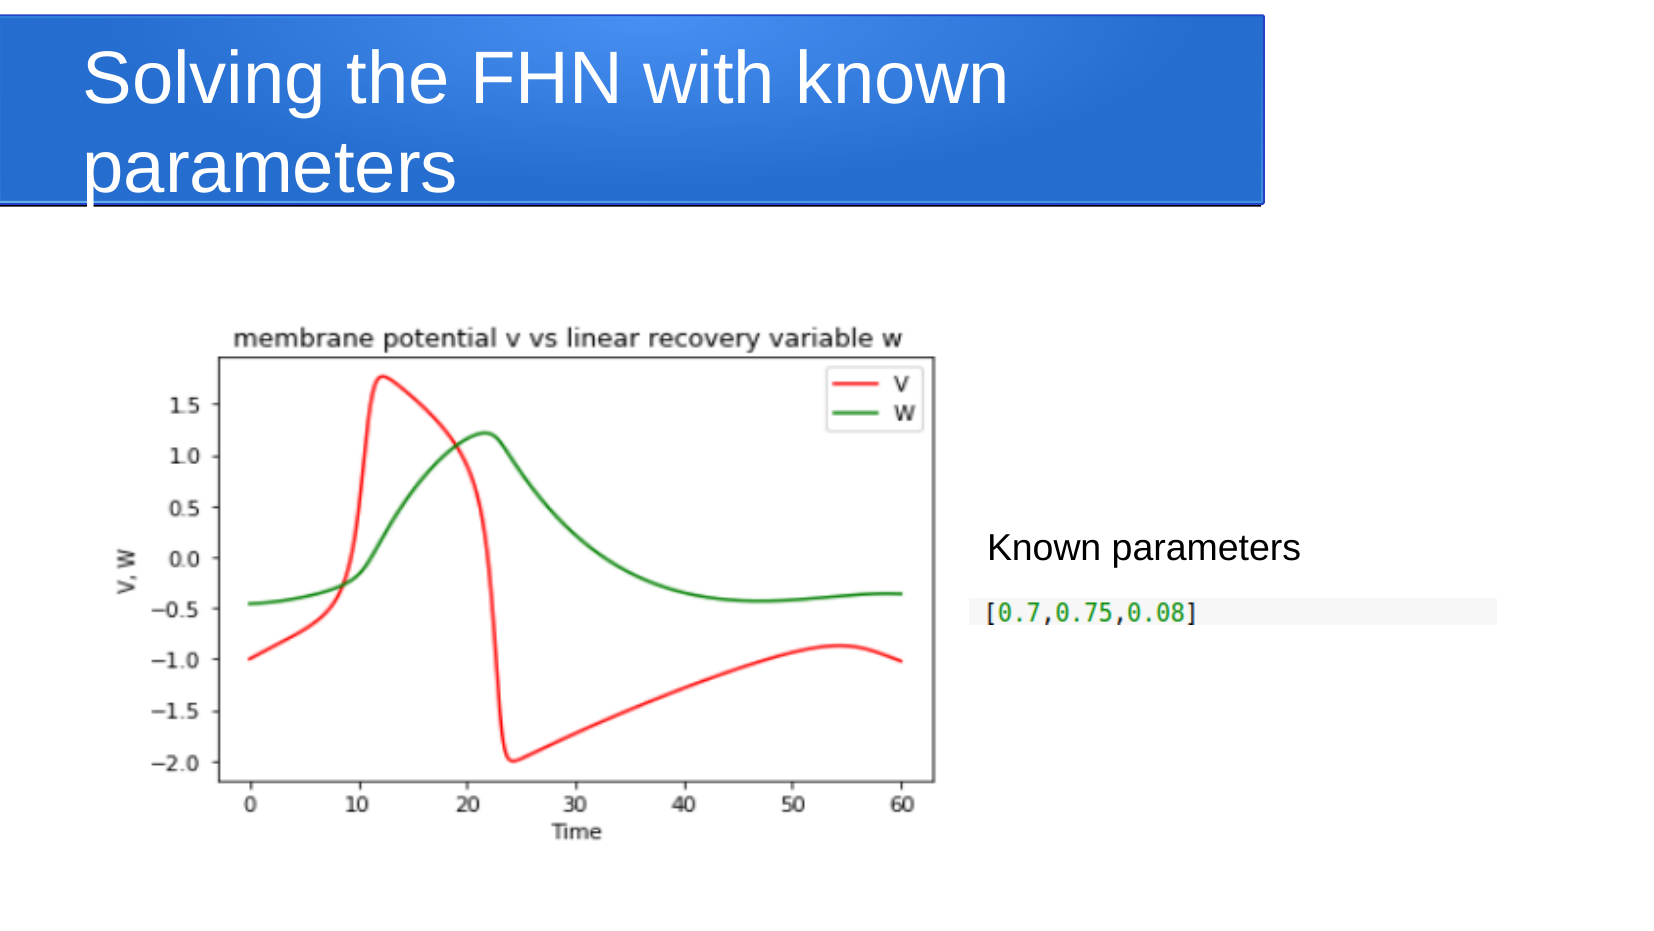

# Solving the FHN with known parameters
Known parameters